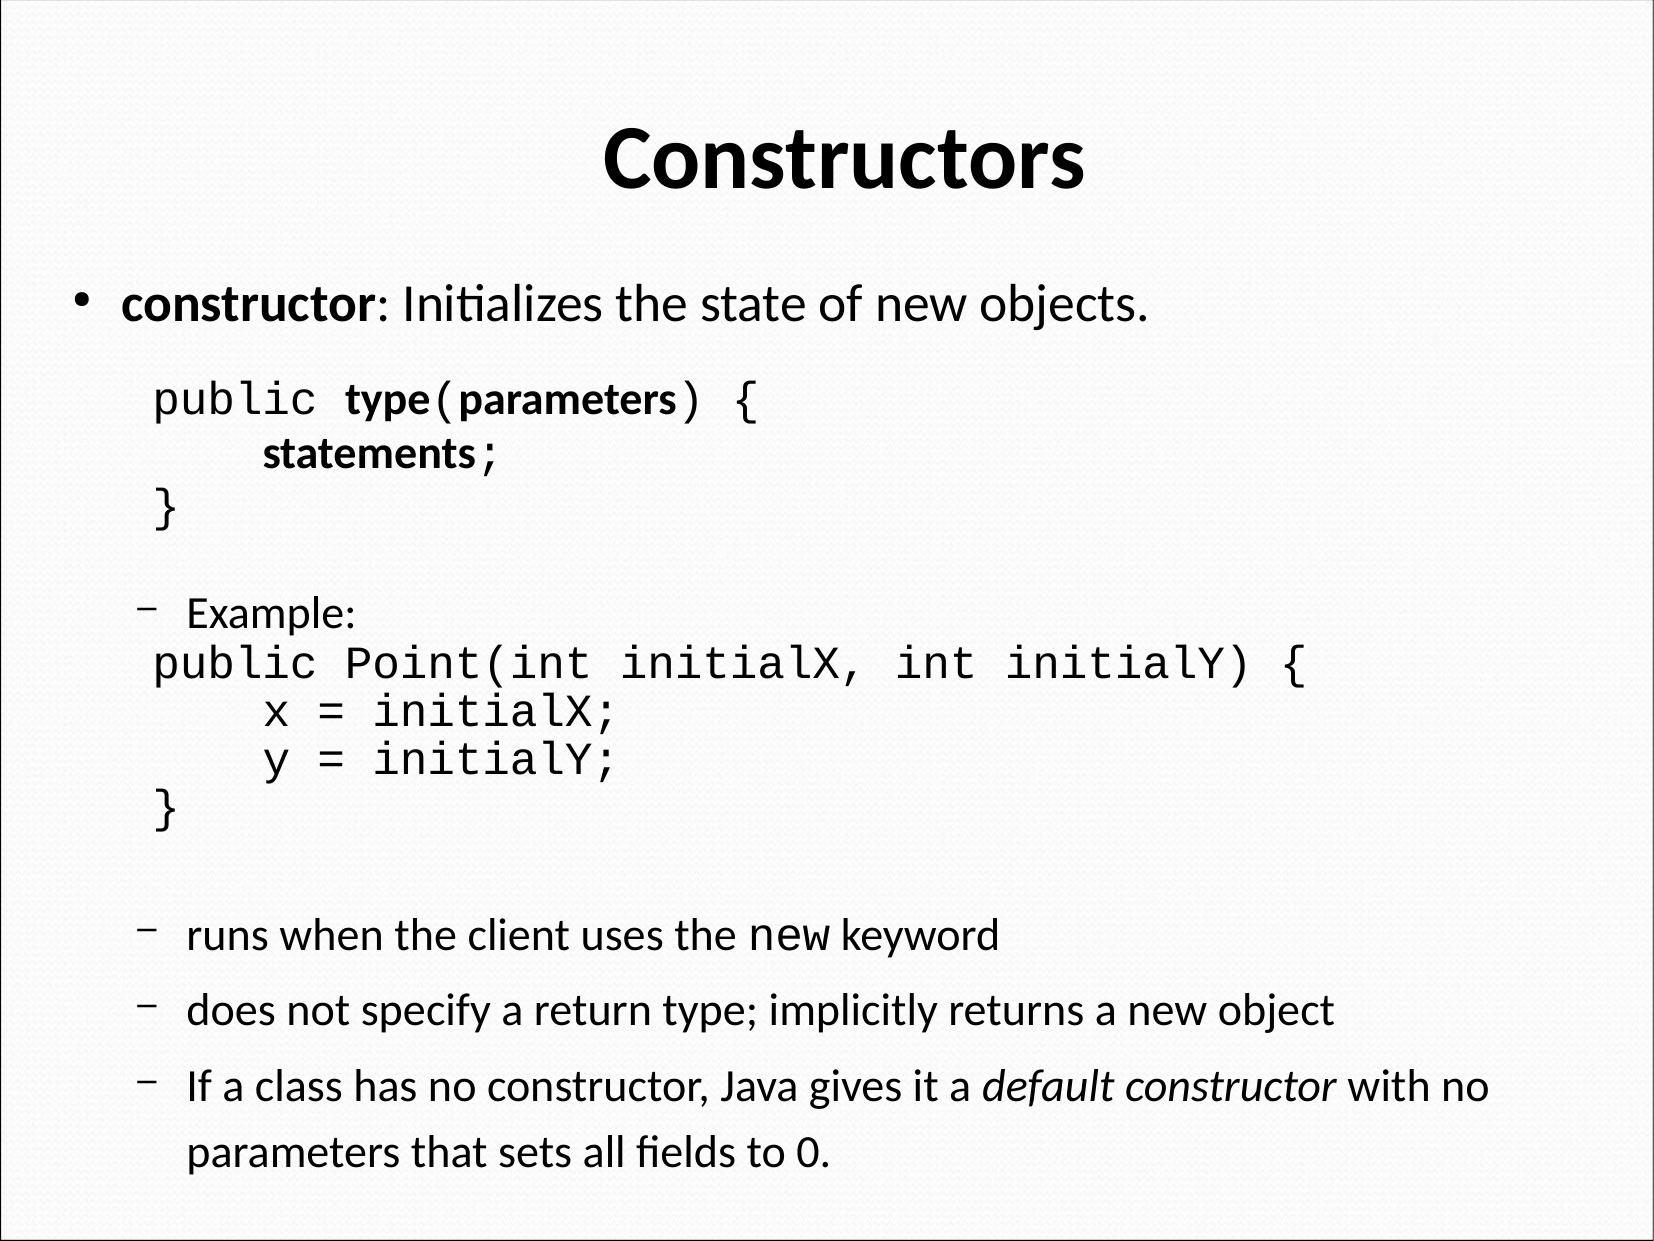

# Constructors
constructor: Initializes the state of new objects.
	public type(parameters) {
	 statements;
	}
Example:
	public Point(int initialX, int initialY) {
	 x = initialX;
	 y = initialY;
	}
runs when the client uses the new keyword
does not specify a return type; implicitly returns a new object
If a class has no constructor, Java gives it a default constructor with no parameters that sets all fields to 0.